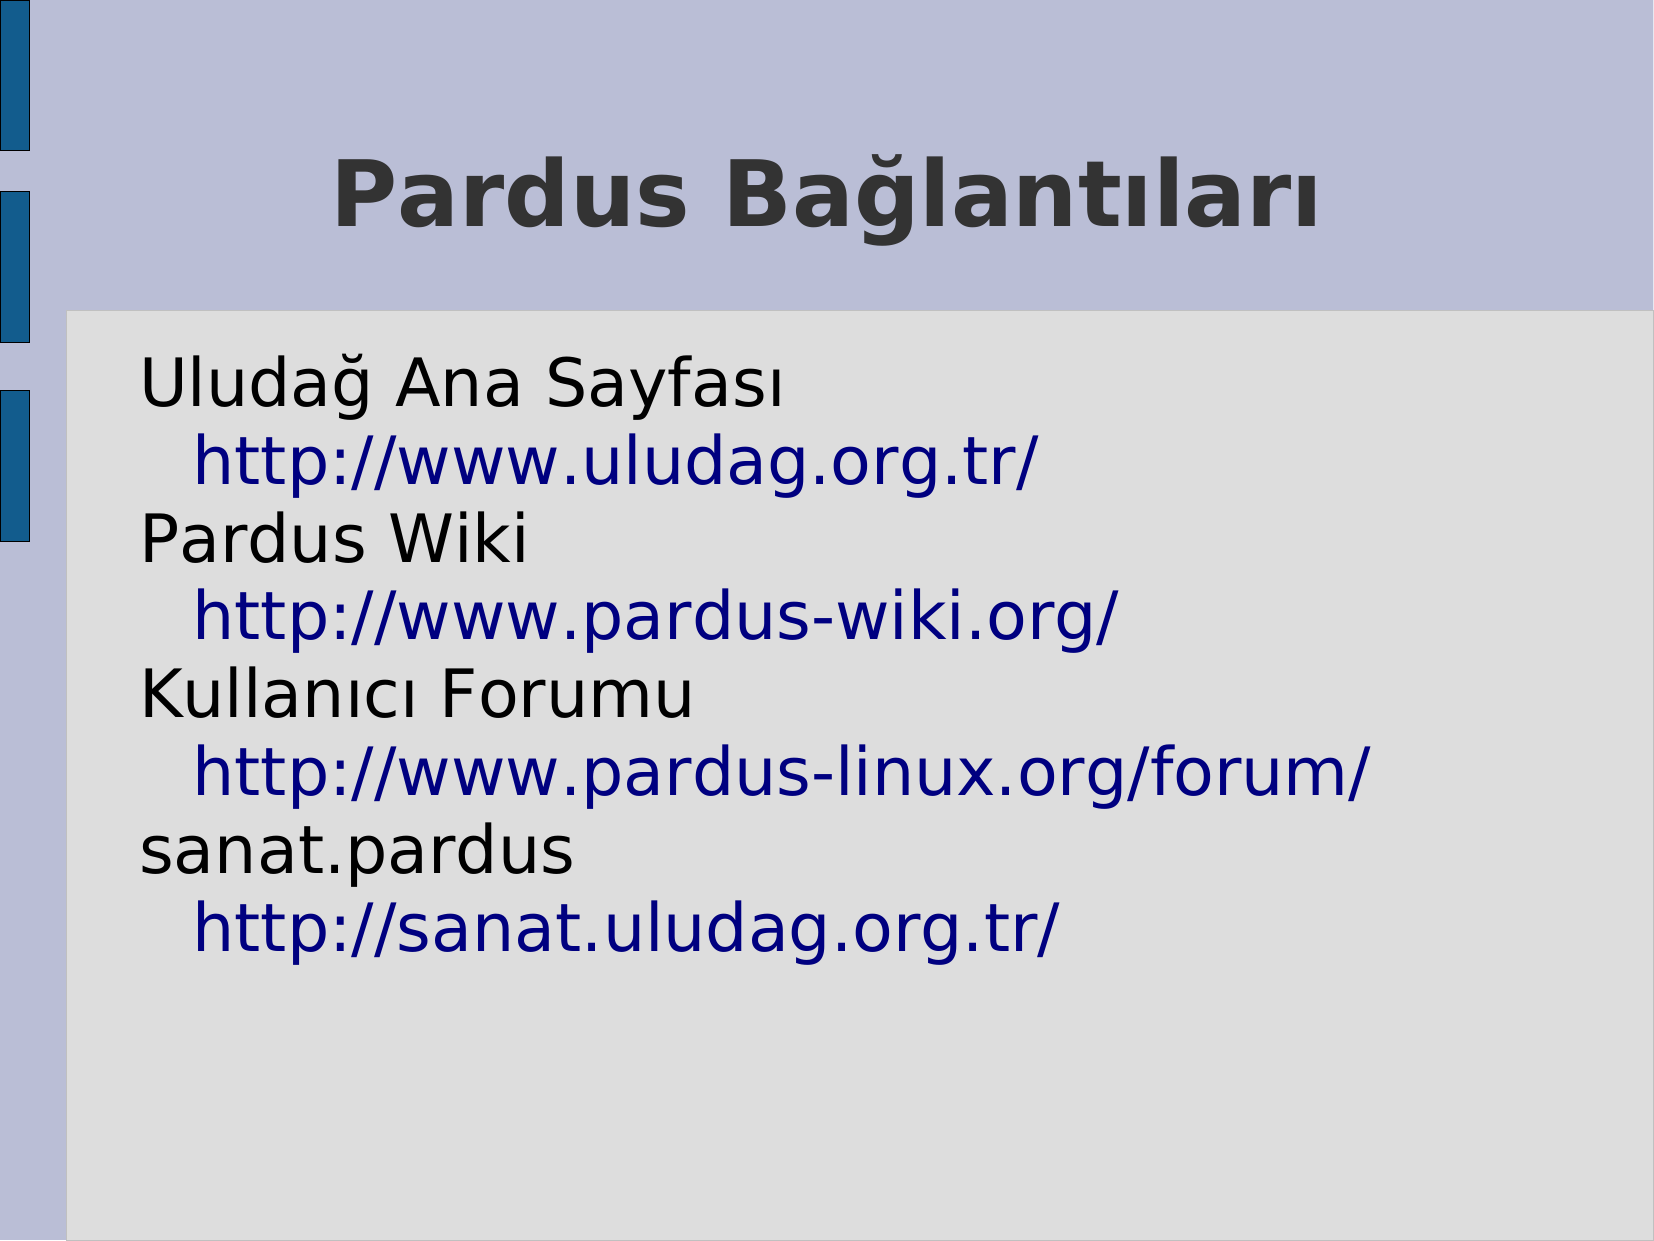

# Pardus Bağlantıları
Uludağ Ana Sayfası
http://www.uludag.org.tr/
Pardus Wiki
http://www.pardus-wiki.org/
Kullanıcı Forumu
http://www.pardus-linux.org/forum/
sanat.pardus
http://sanat.uludag.org.tr/